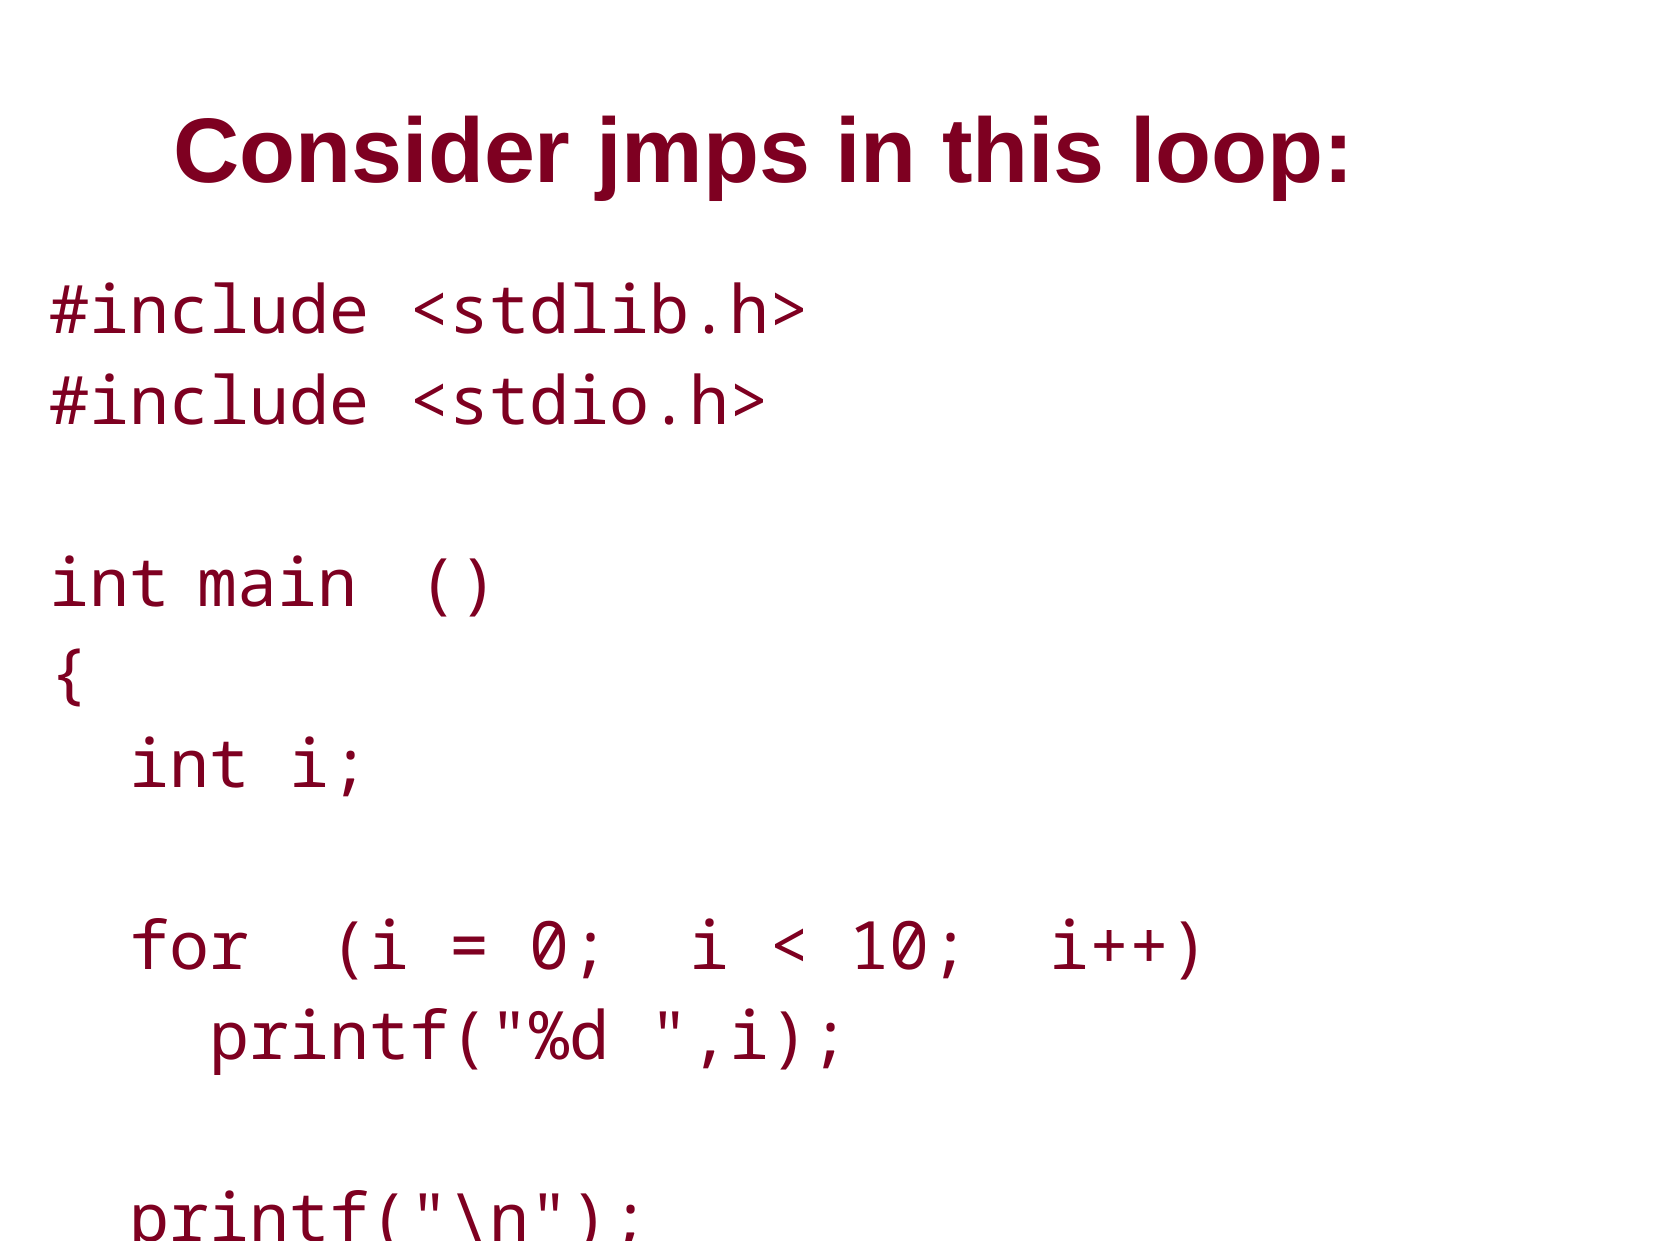

# Consider jmps in this loop:
#include <stdlib.h>
#include <stdio.h>
int	main	()
{
 int i;
 for (i = 0; i < 10; i++)
 printf("%d ",i);
 printf("\n");
 return(EXIT_SUCCESS);
}